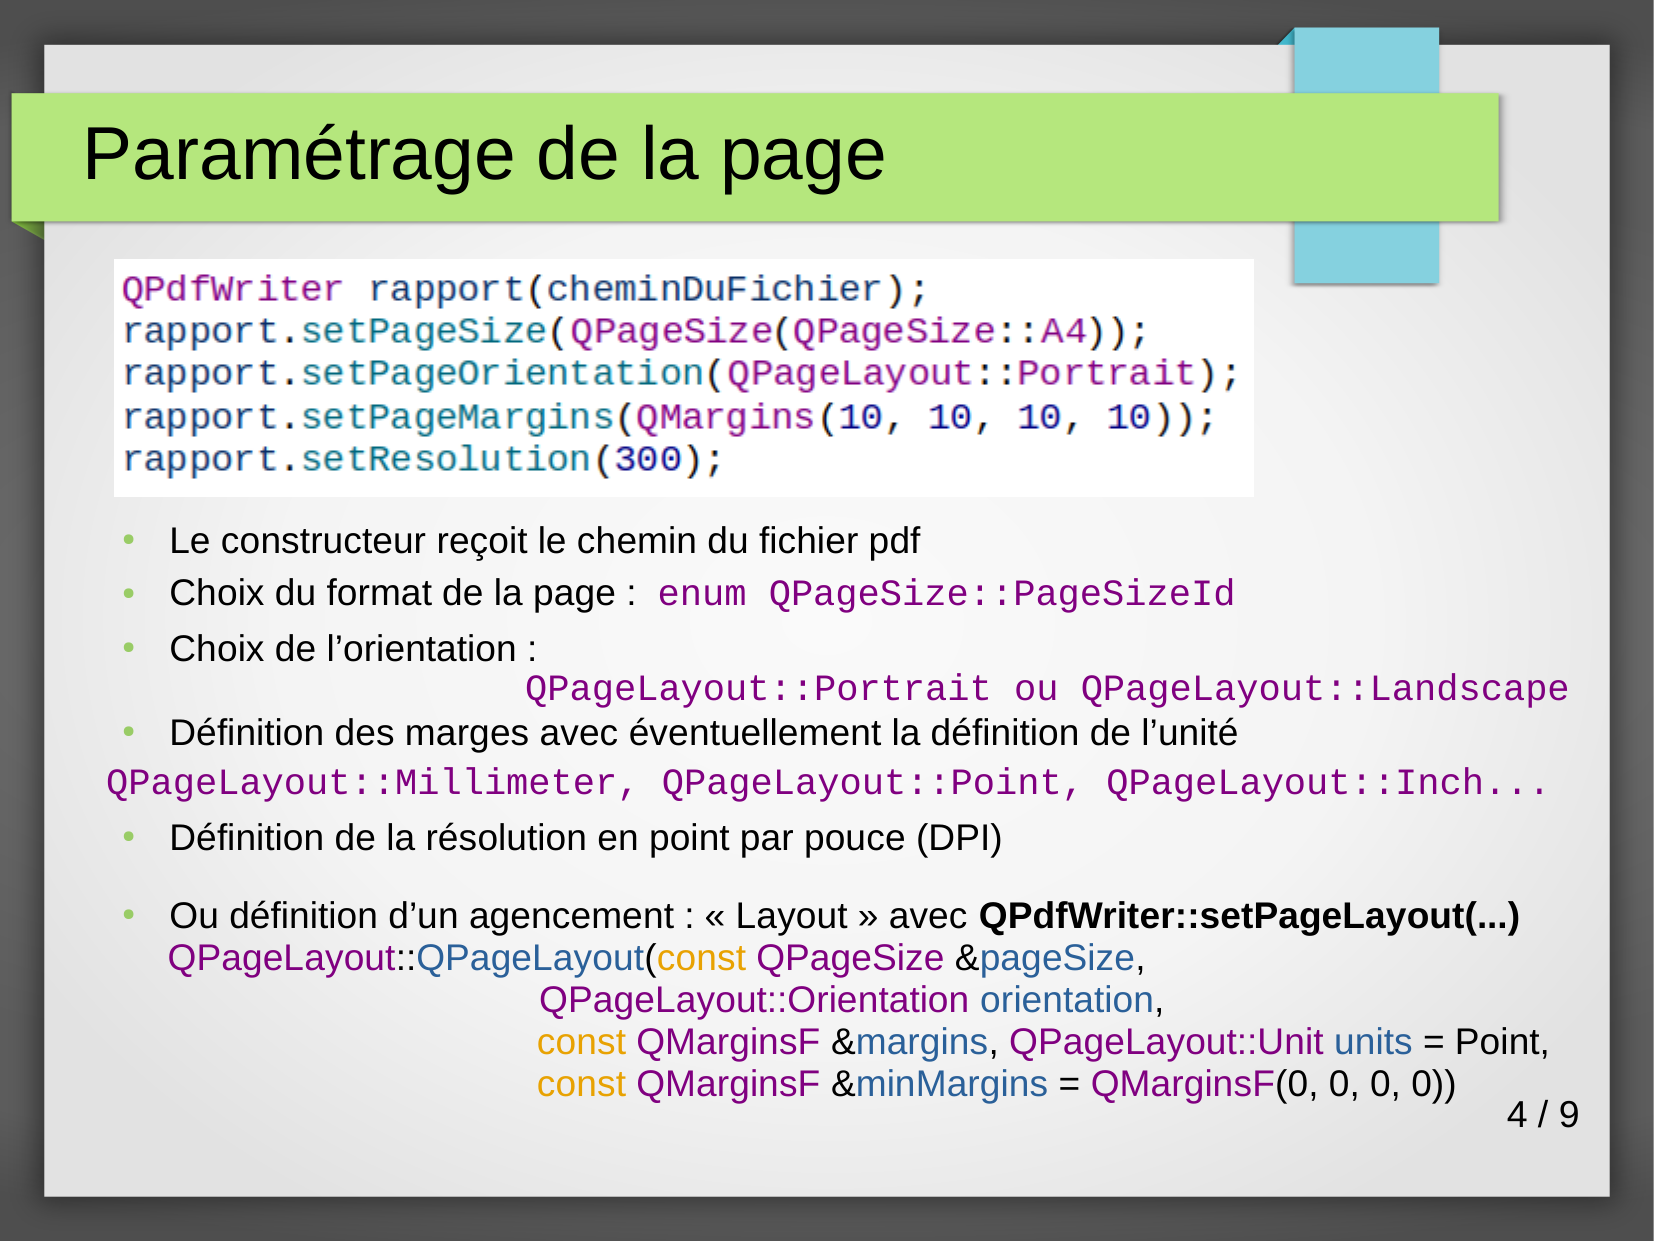

# Paramétrage de la page
Le constructeur reçoit le chemin du fichier pdf
Choix du format de la page : enum QPageSize::PageSizeId
Choix de l’orientation :
QPageLayout::Portrait ou QPageLayout::Landscape
Définition des marges avec éventuellement la définition de l’unité
QPageLayout::Millimeter, QPageLayout::Point, QPageLayout::Inch...
Définition de la résolution en point par pouce (DPI)
Ou définition d’un agencement : « Layout » avec QPdfWriter::setPageLayout(...)
 QPageLayout::QPageLayout(const QPageSize &pageSize,
 	 QPageLayout::Orientation orientation,
 const QMarginsF &margins, QPageLayout::Unit units = Point,
 const QMarginsF &minMargins = QMarginsF(0, 0, 0, 0))